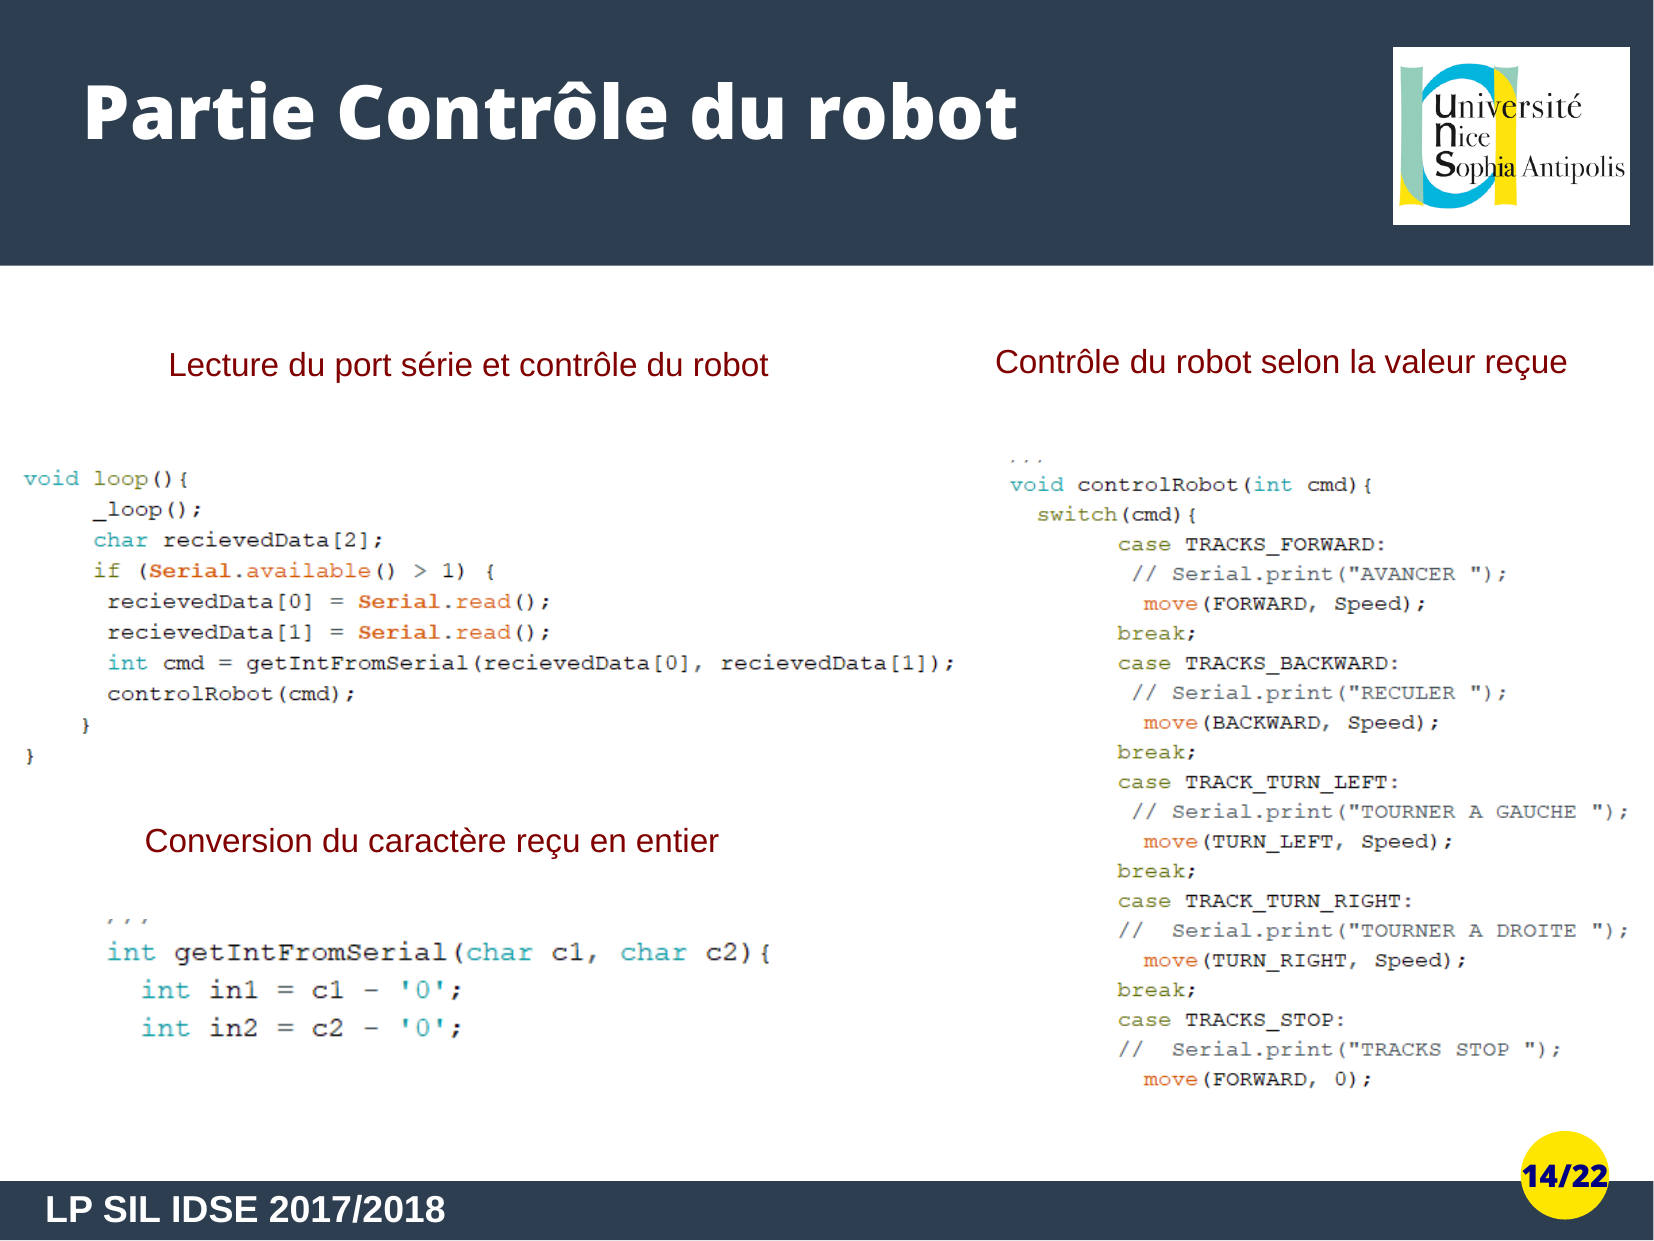

# Partie Contrôle du robot
Contrôle du robot selon la valeur reçue
Lecture du port série et contrôle du robot
Conversion du caractère reçu en entier